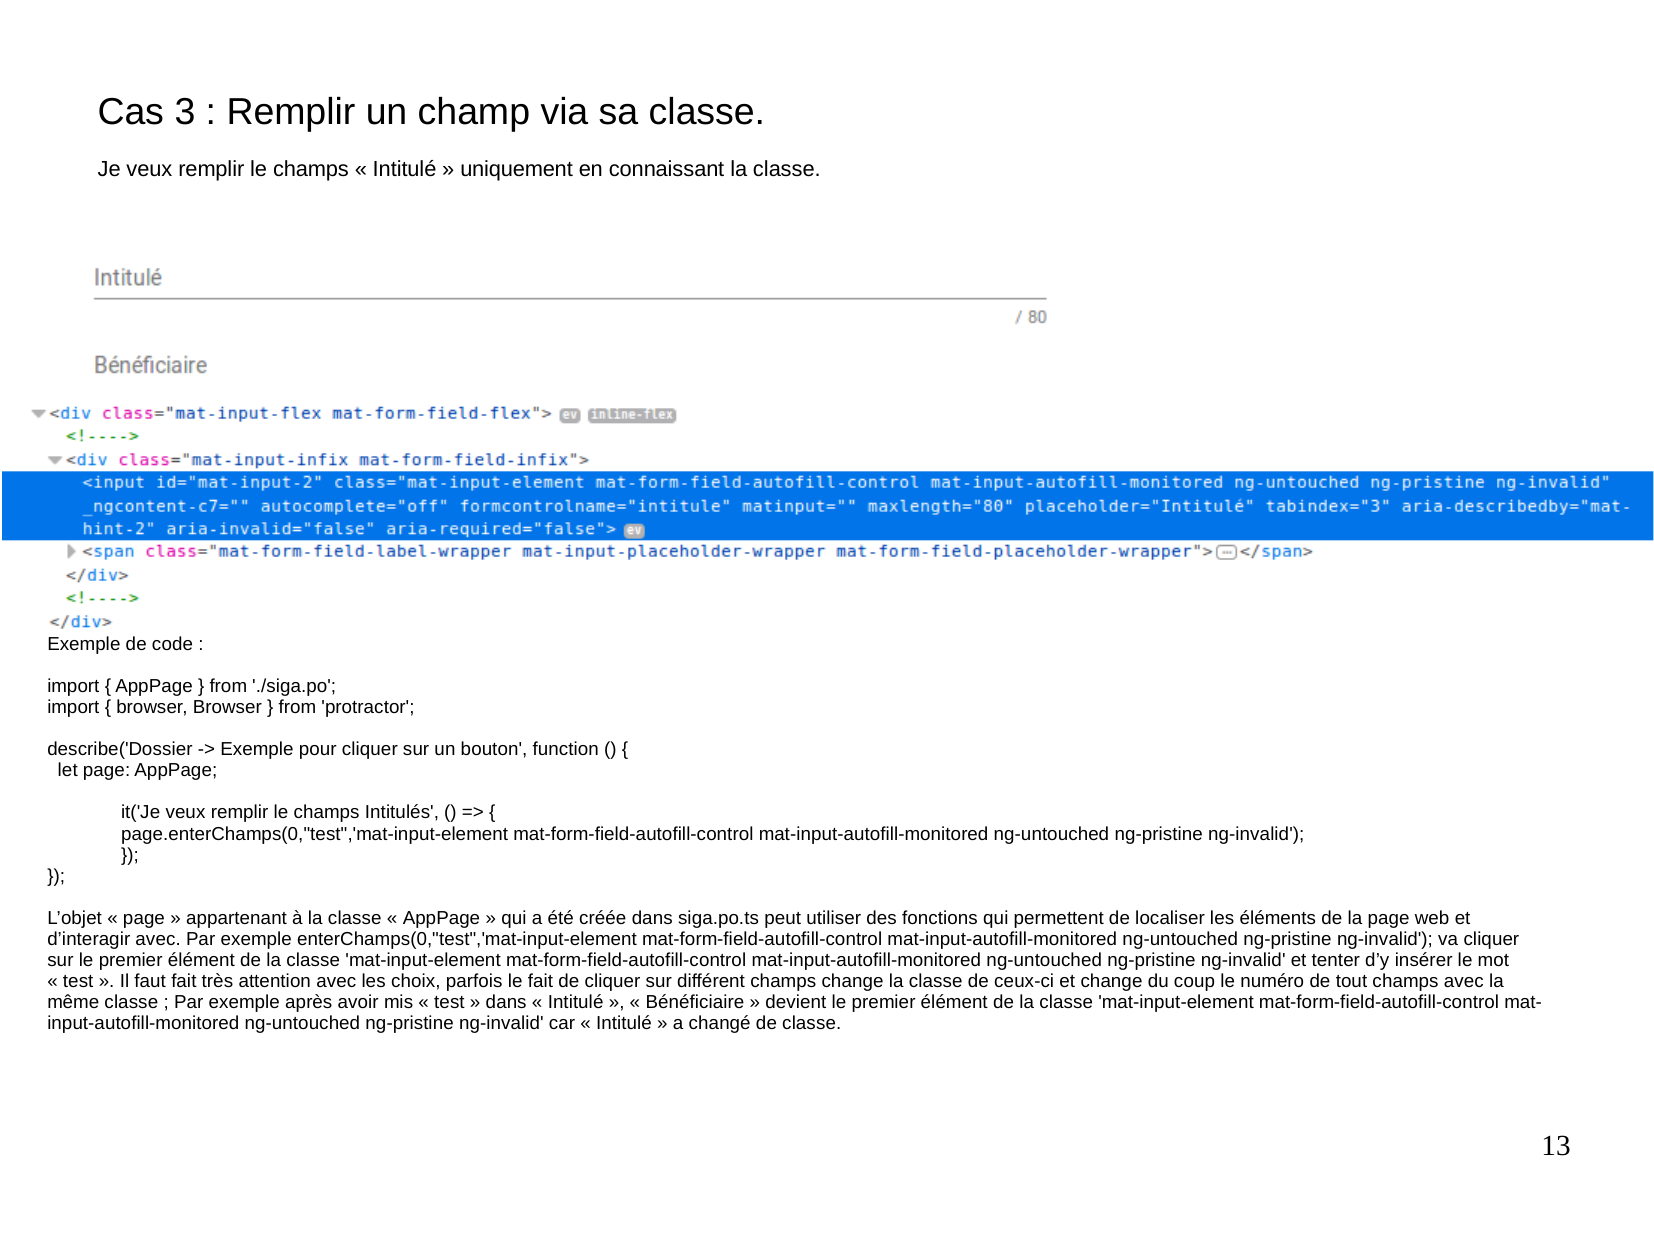

Cas 3 : Remplir un champ via sa classe.
Je veux remplir le champs « Intitulé » uniquement en connaissant la classe.
# Exemple de code : import { AppPage } from './siga.po'; import { browser, Browser } from 'protractor'; describe('Dossier -> Exemple pour cliquer sur un bouton', function () { let page: AppPage; it('Je veux remplir le champs Intitulés', () => { page.enterChamps(0,"test",'mat-input-element mat-form-field-autofill-control mat-input-autofill-monitored ng-untouched ng-pristine ng-invalid'); }); }); L’objet « page » appartenant à la classe « AppPage » qui a été créée dans siga.po.ts peut utiliser des fonctions qui permettent de localiser les éléments de la page web et d’interagir avec. Par exemple enterChamps(0,"test",'mat-input-element mat-form-field-autofill-control mat-input-autofill-monitored ng-untouched ng-pristine ng-invalid'); va cliquer sur le premier élément de la classe 'mat-input-element mat-form-field-autofill-control mat-input-autofill-monitored ng-untouched ng-pristine ng-invalid' et tenter d’y insérer le mot « test ». Il faut fait très attention avec les choix, parfois le fait de cliquer sur différent champs change la classe de ceux-ci et change du coup le numéro de tout champs avec la même classe ; Par exemple après avoir mis « test » dans « Intitulé », « Bénéficiaire » devient le premier élément de la classe 'mat-input-element mat-form-field-autofill-control mat-input-autofill-monitored ng-untouched ng-pristine ng-invalid' car « Intitulé » a changé de classe.
13